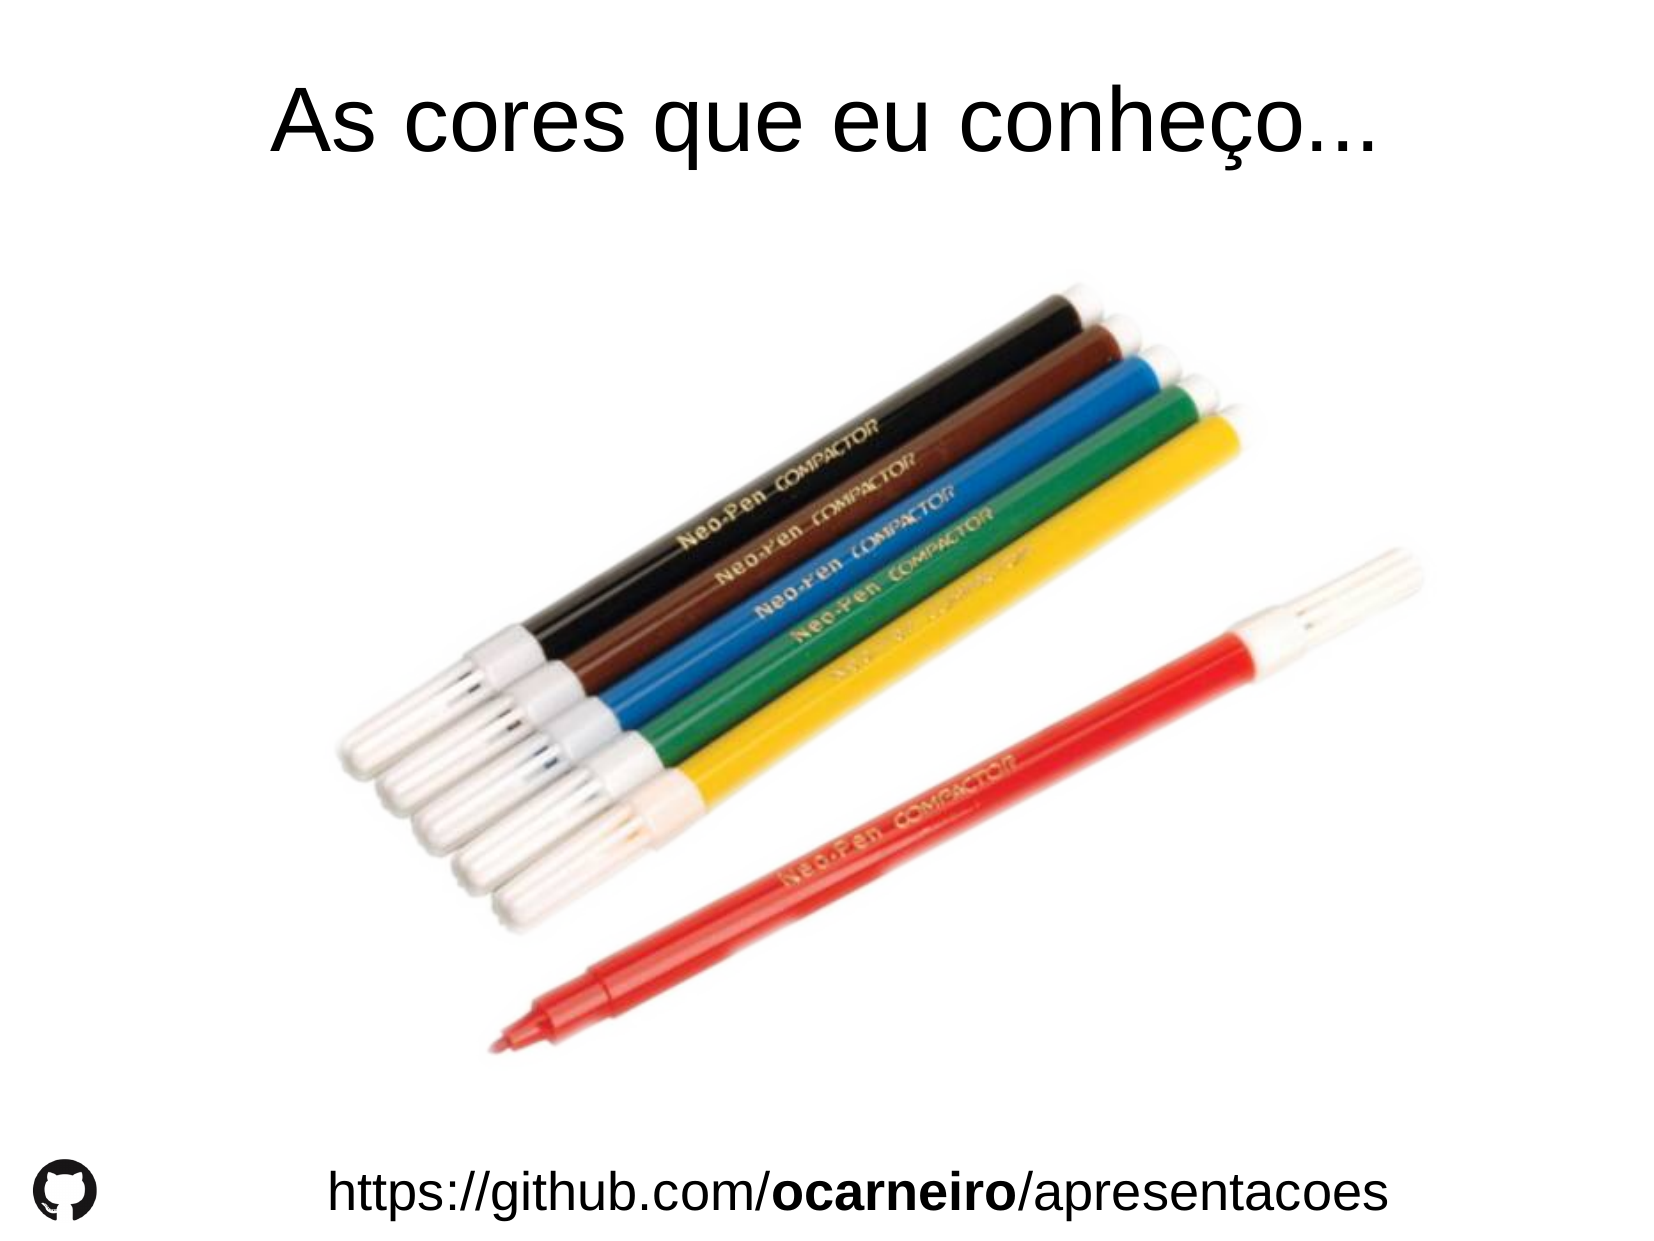

# As cores que eu conheço...
https://github.com/ocarneiro/apresentacoes